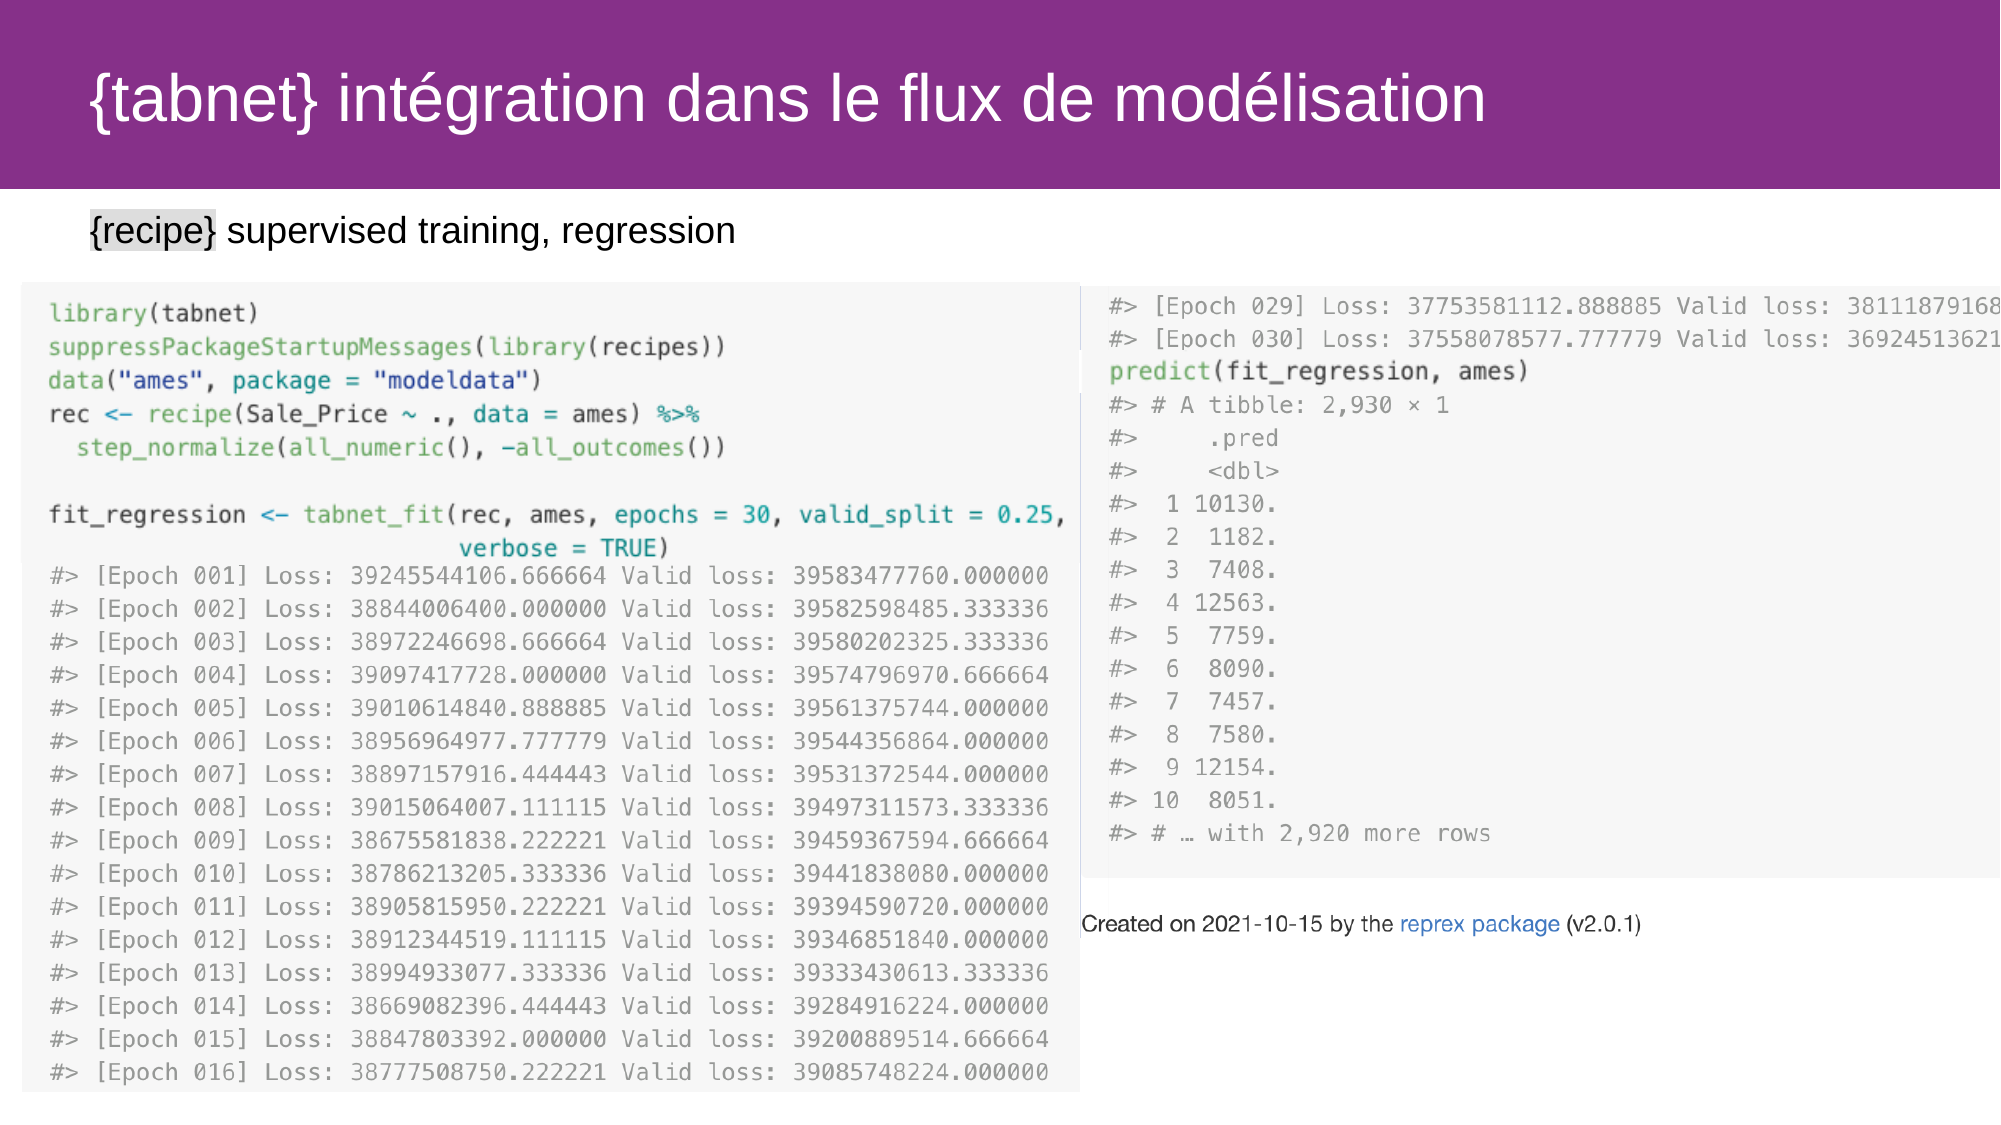

{tabnet} intégration dans le flux de modélisation
{recipe} supervised training, regression
DD Month, YEAR
Presentation title runs here (go to Header and Footer to edit this text)